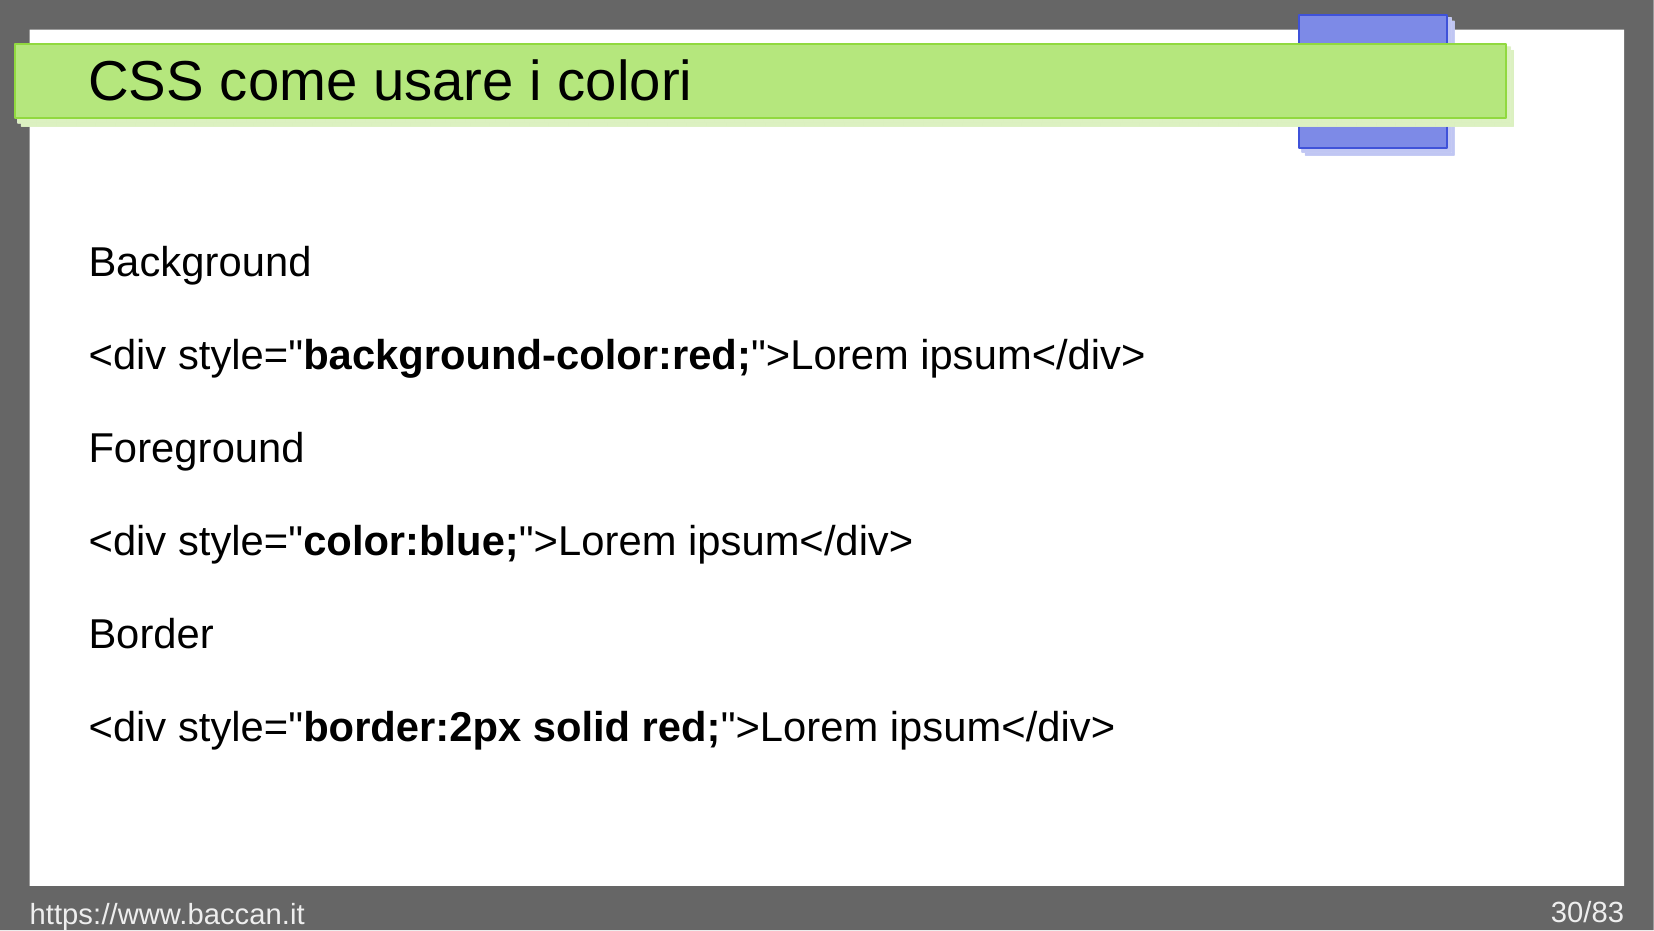

# CSS come usare i colori
Background
<div style="background-color:red;">Lorem ipsum</div>
Foreground
<div style="color:blue;">Lorem ipsum</div>
Border
<div style="border:2px solid red;">Lorem ipsum</div>
30
https://www.baccan.it